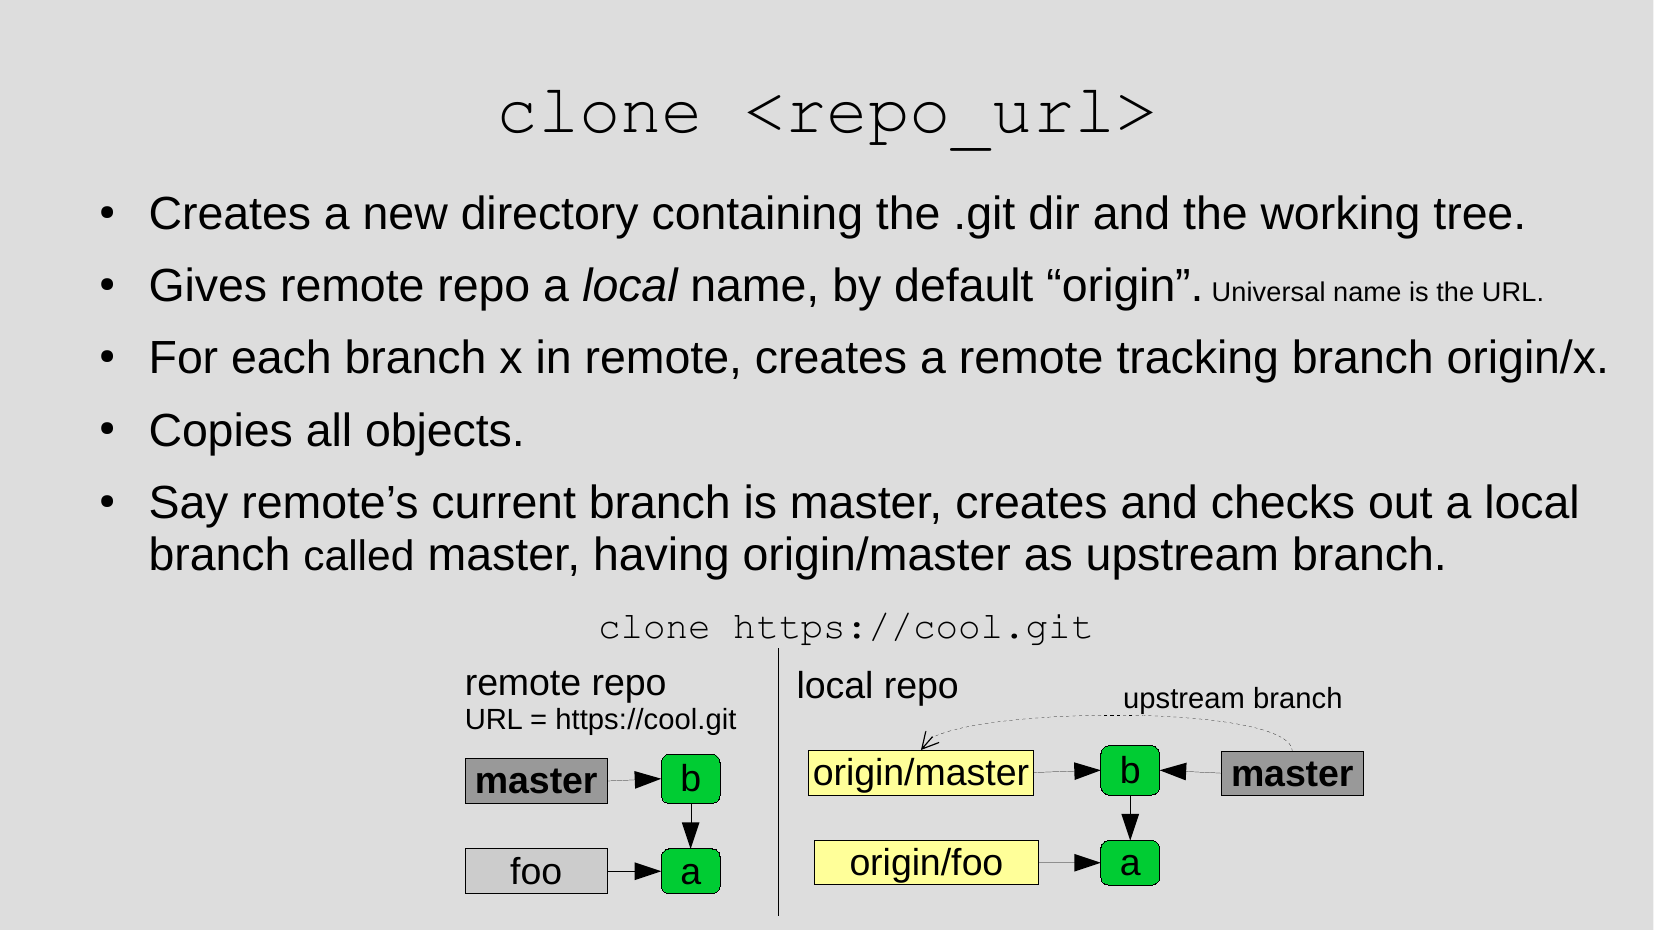

# clone <repo_url>
Creates a new directory containing the .git dir and the working tree.
Gives remote repo a local name, by default “origin”. Universal name is the URL.
For each branch x in remote, creates a remote tracking branch origin/x.
Copies all objects.
Say remote’s current branch is master, creates and checks out a local branch called master, having origin/master as upstream branch.
clone https://cool.git
remote repo
URL = https://cool.git
local repo
upstream branch
b
origin/master
master
b
master
a
origin/foo
foo
a